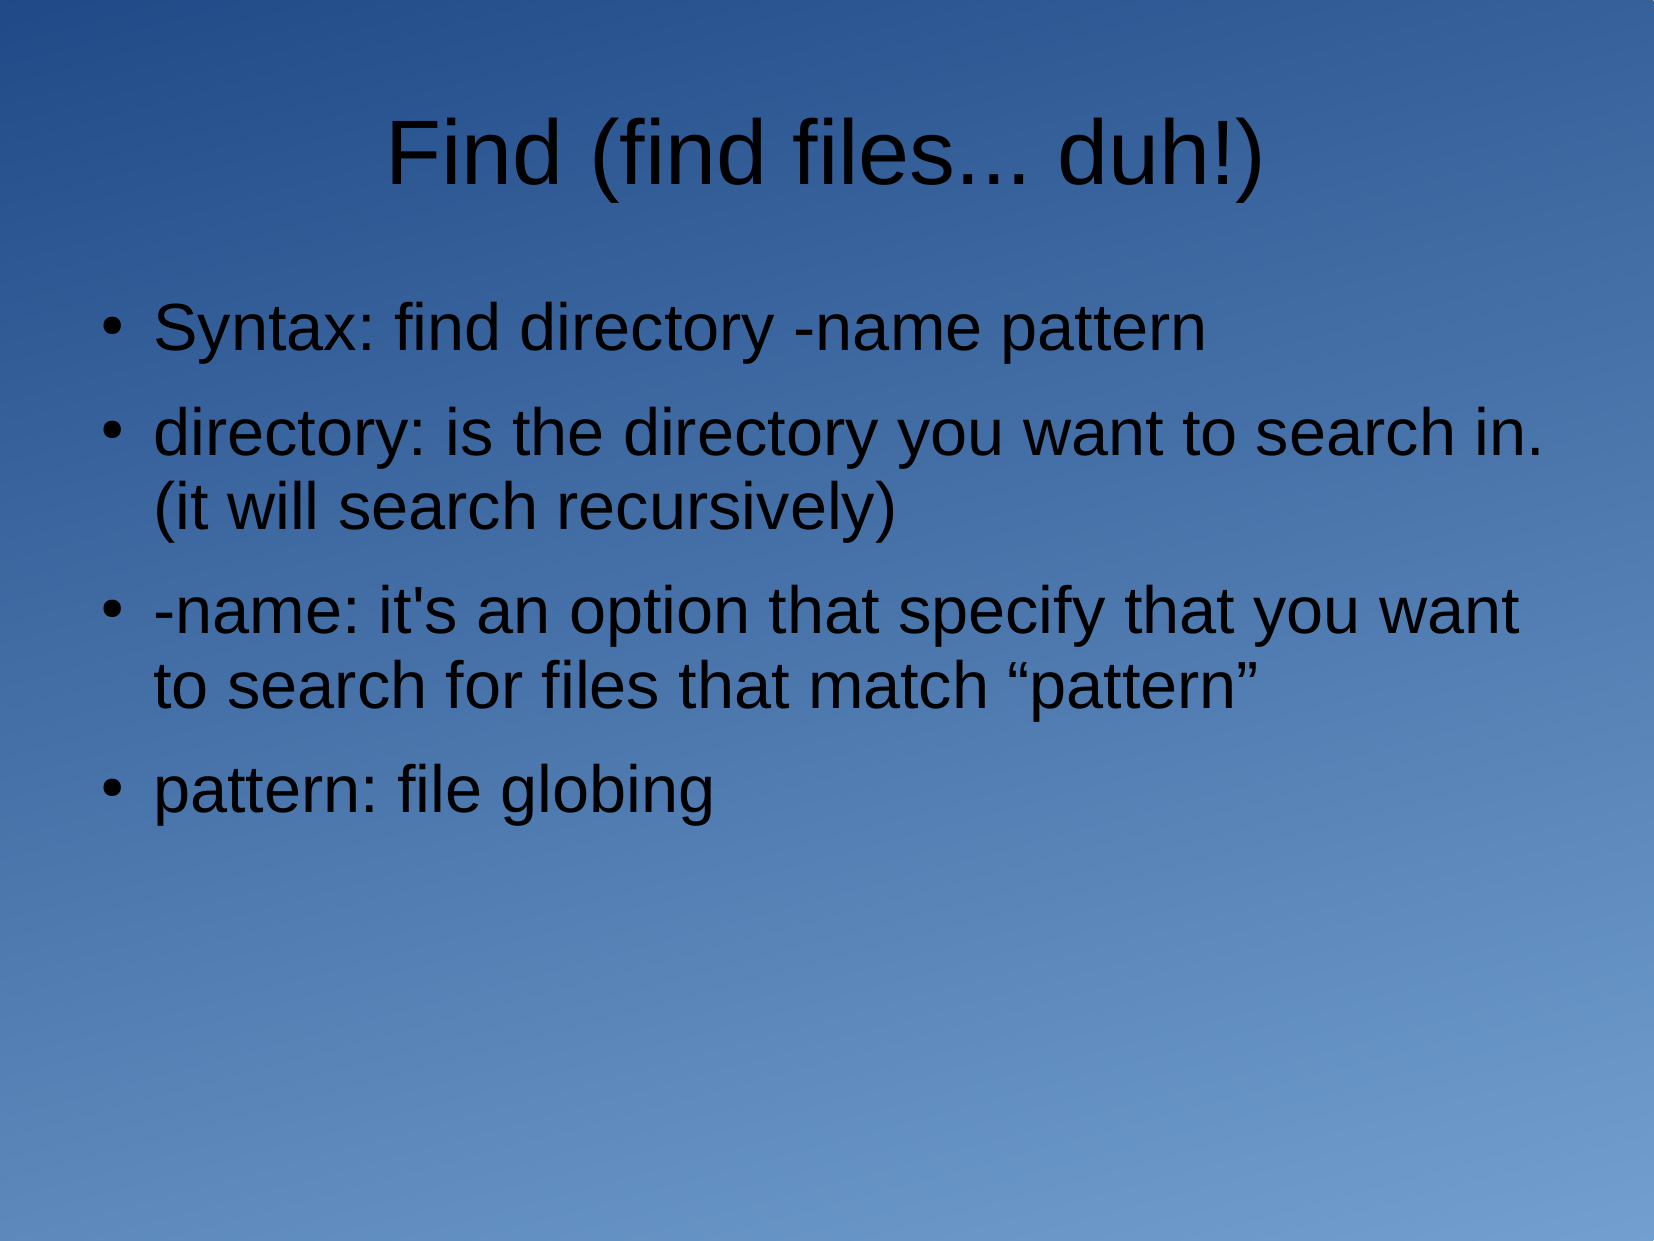

# Find (find files... duh!)
Syntax: find directory -name pattern
directory: is the directory you want to search in. (it will search recursively)
-name: it's an option that specify that you want to search for files that match “pattern”
pattern: file globing